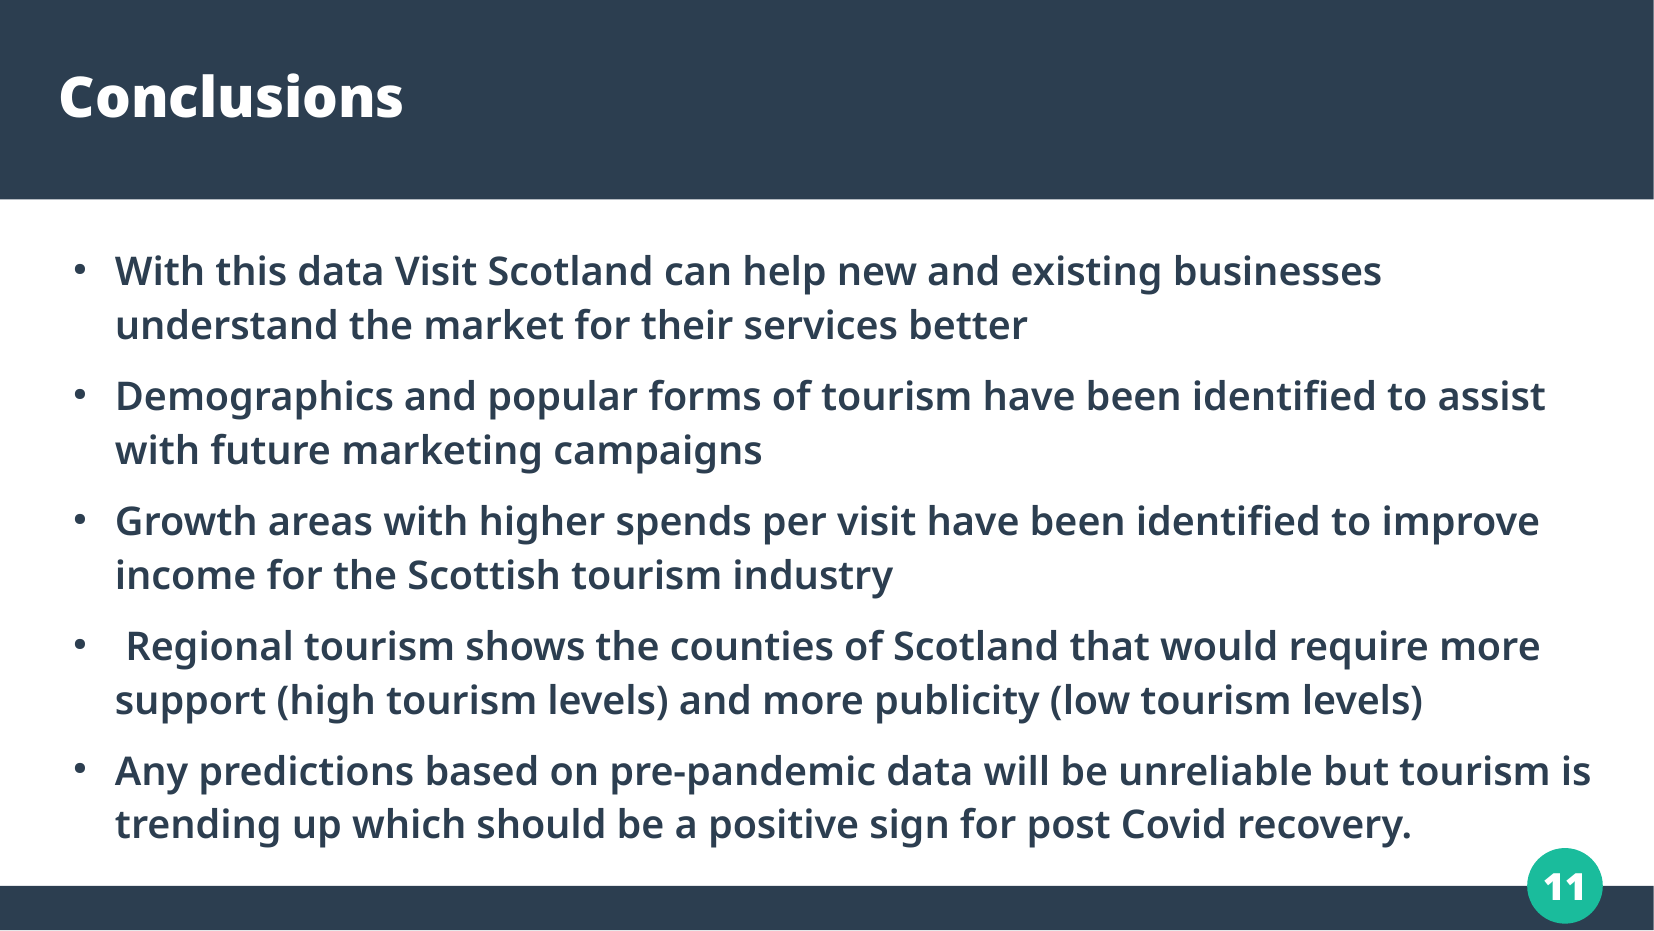

# Conclusions
With this data Visit Scotland can help new and existing businesses understand the market for their services better
Demographics and popular forms of tourism have been identified to assist with future marketing campaigns
Growth areas with higher spends per visit have been identified to improve income for the Scottish tourism industry
 Regional tourism shows the counties of Scotland that would require more support (high tourism levels) and more publicity (low tourism levels)
Any predictions based on pre-pandemic data will be unreliable but tourism is trending up which should be a positive sign for post Covid recovery.